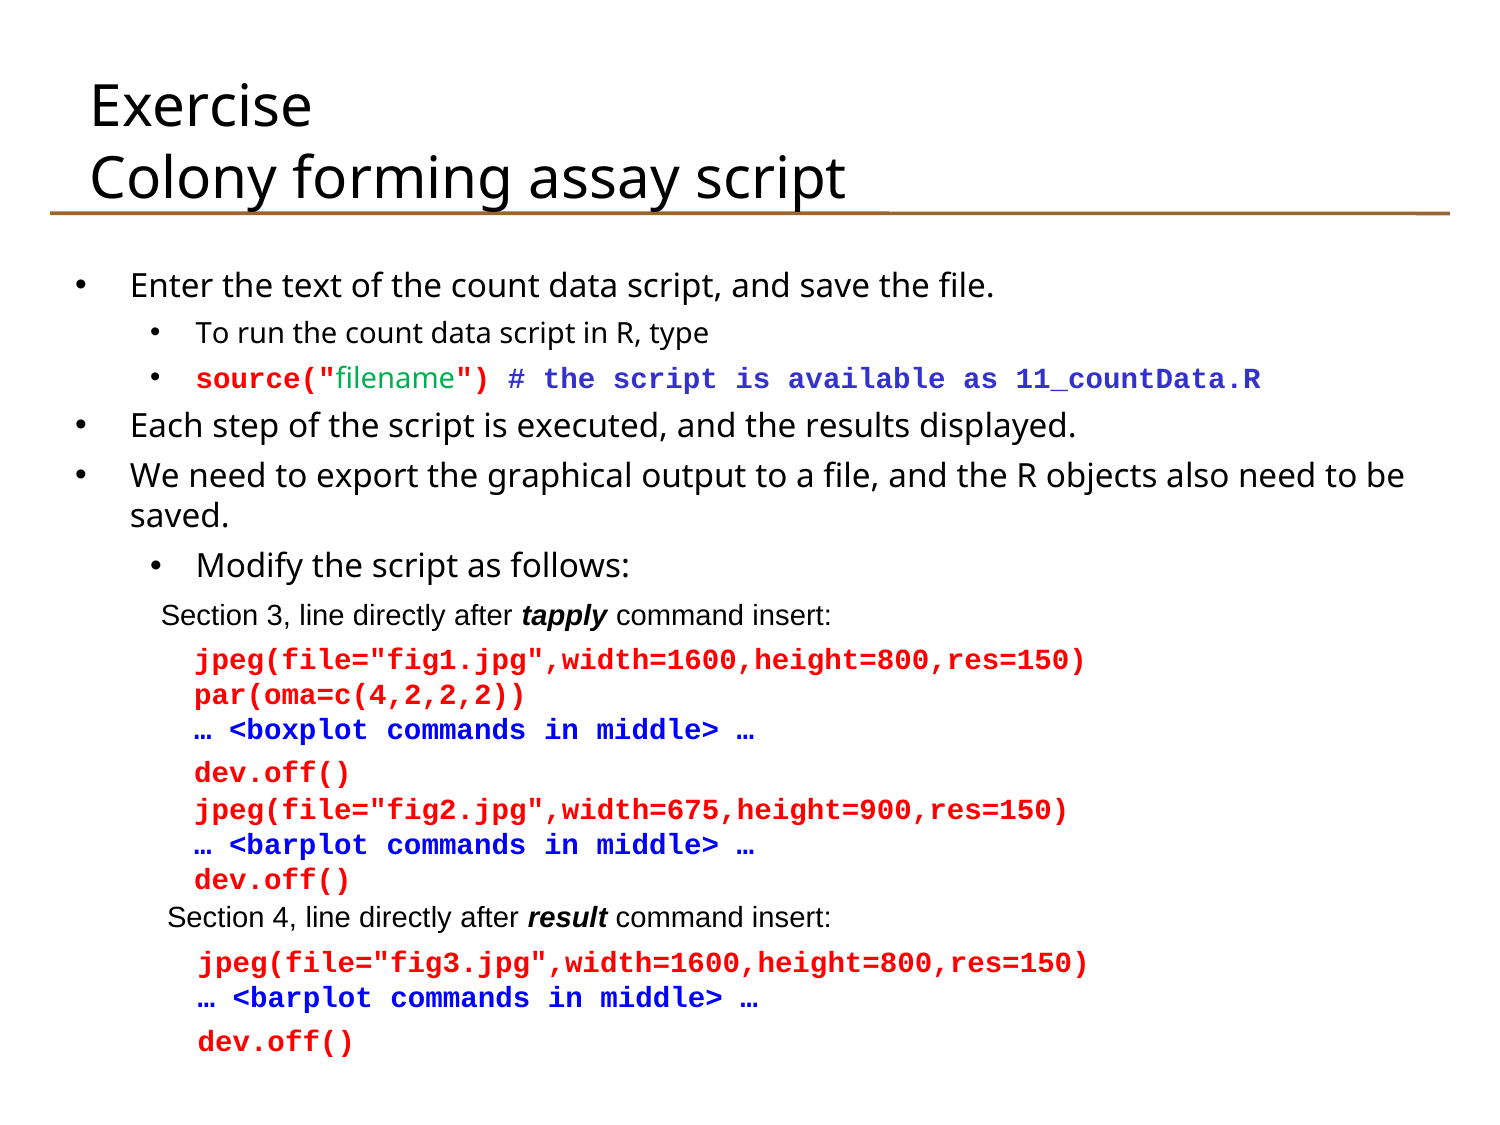

Exercise
Colony forming assay script
Enter the text of the count data script, and save the file.
To run the count data script in R, type
source("filename") # the script is available as 11_countData.R
Each step of the script is executed, and the results displayed.
We need to export the graphical output to a file, and the R objects also need to be saved.
Modify the script as follows:
Section 3, line directly after tapply command insert:
jpeg(file="fig1.jpg",width=1600,height=800,res=150)
par(oma=c(4,2,2,2))
… <boxplot commands in middle> …
dev.off()
jpeg(file="fig2.jpg",width=675,height=900,res=150)
… <barplot commands in middle> …
dev.off()
Section 4, line directly after result command insert:
jpeg(file="fig3.jpg",width=1600,height=800,res=150)
… <barplot commands in middle> …
dev.off()